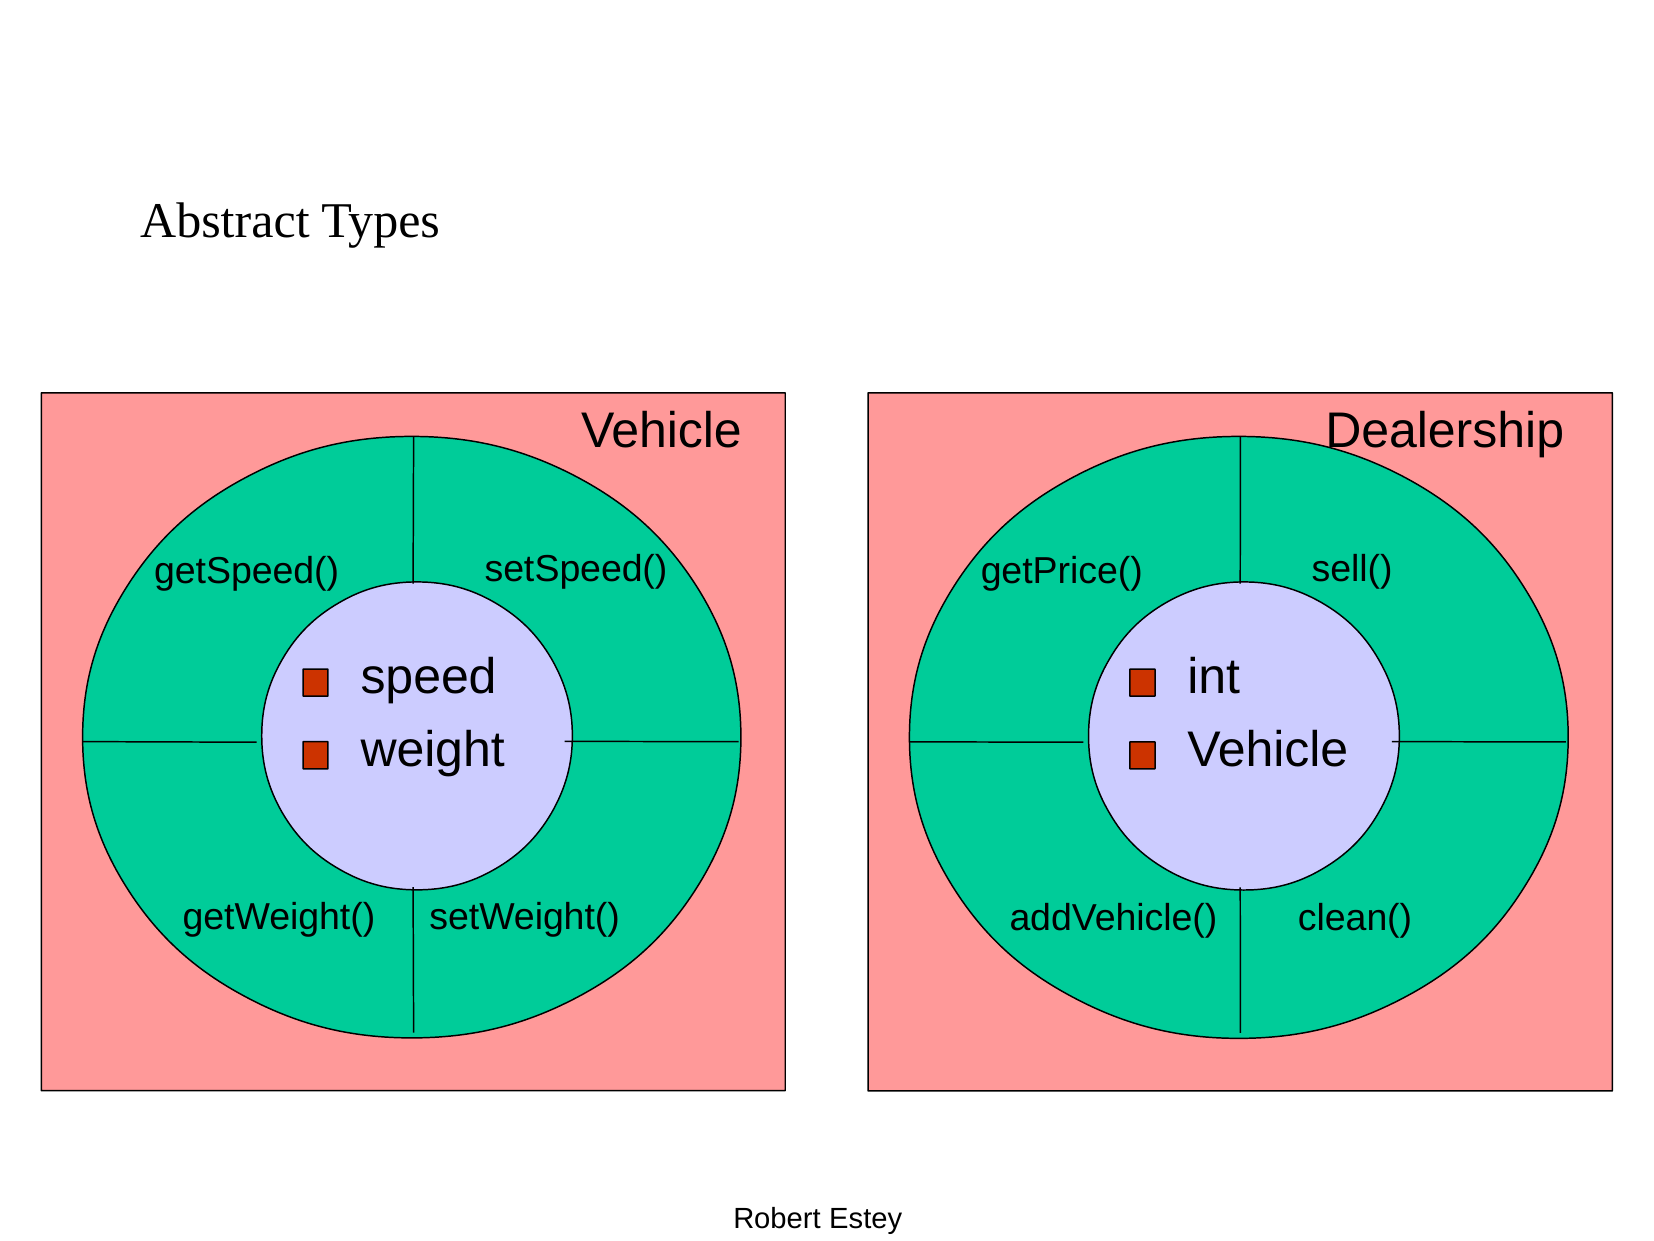

Abstract Types
Vehicle
Dealership
setSpeed()
sell()
getSpeed()
getPrice()
speed
int
weight
Vehicle
getWeight()
setWeight()
addVehicle()
clean()
Robert Estey
07 April 1999